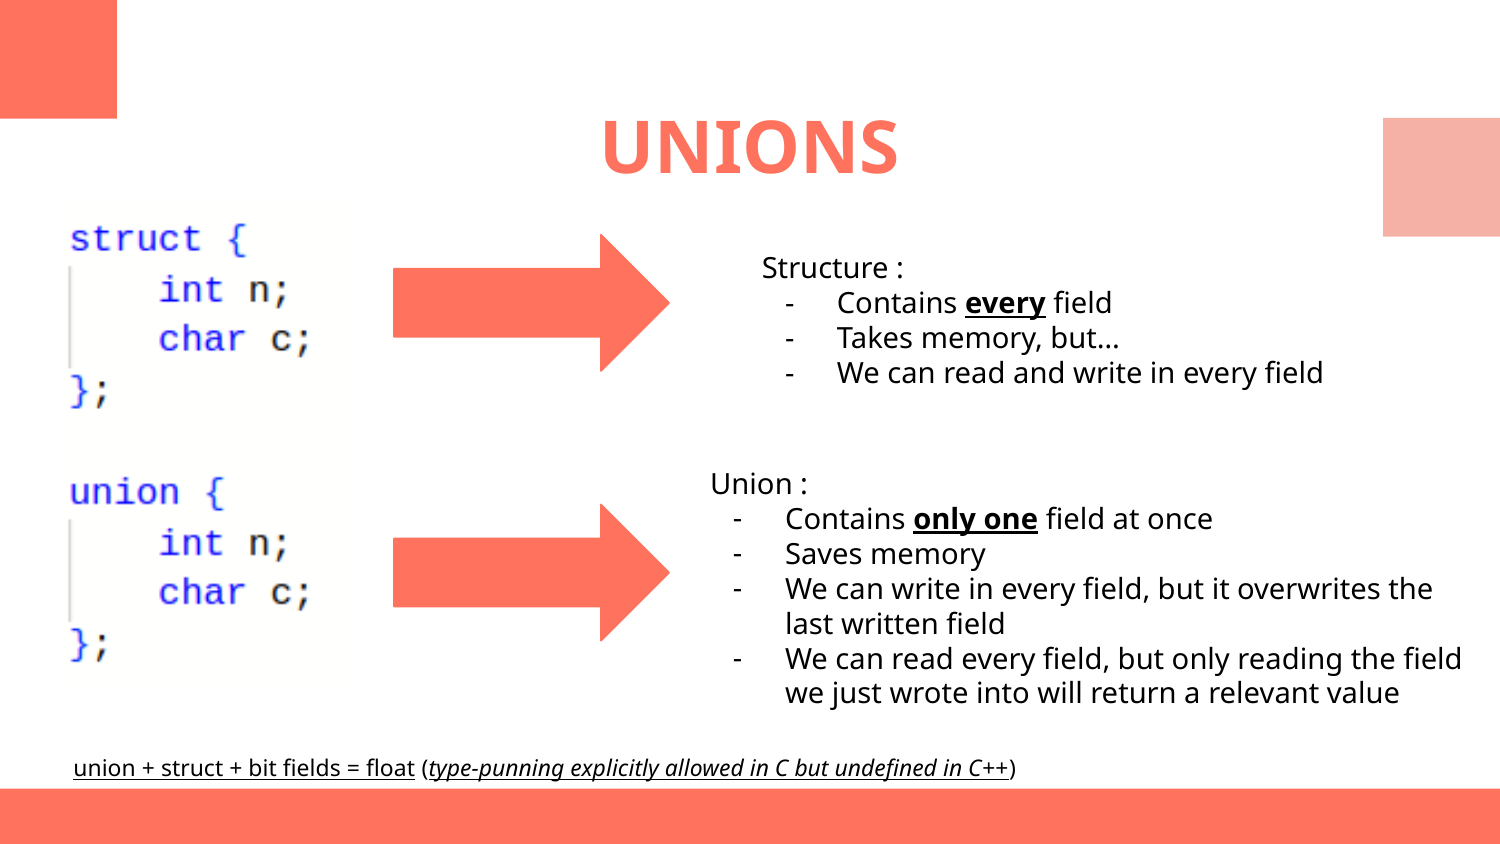

# UNIONS
Structure :
Contains every field
Takes memory, but…
We can read and write in every field
Union :
Contains only one field at once
Saves memory
We can write in every field, but it overwrites the last written field
We can read every field, but only reading the field we just wrote into will return a relevant value
union + struct + bit fields = float (type-punning explicitly allowed in C but undefined in C++)